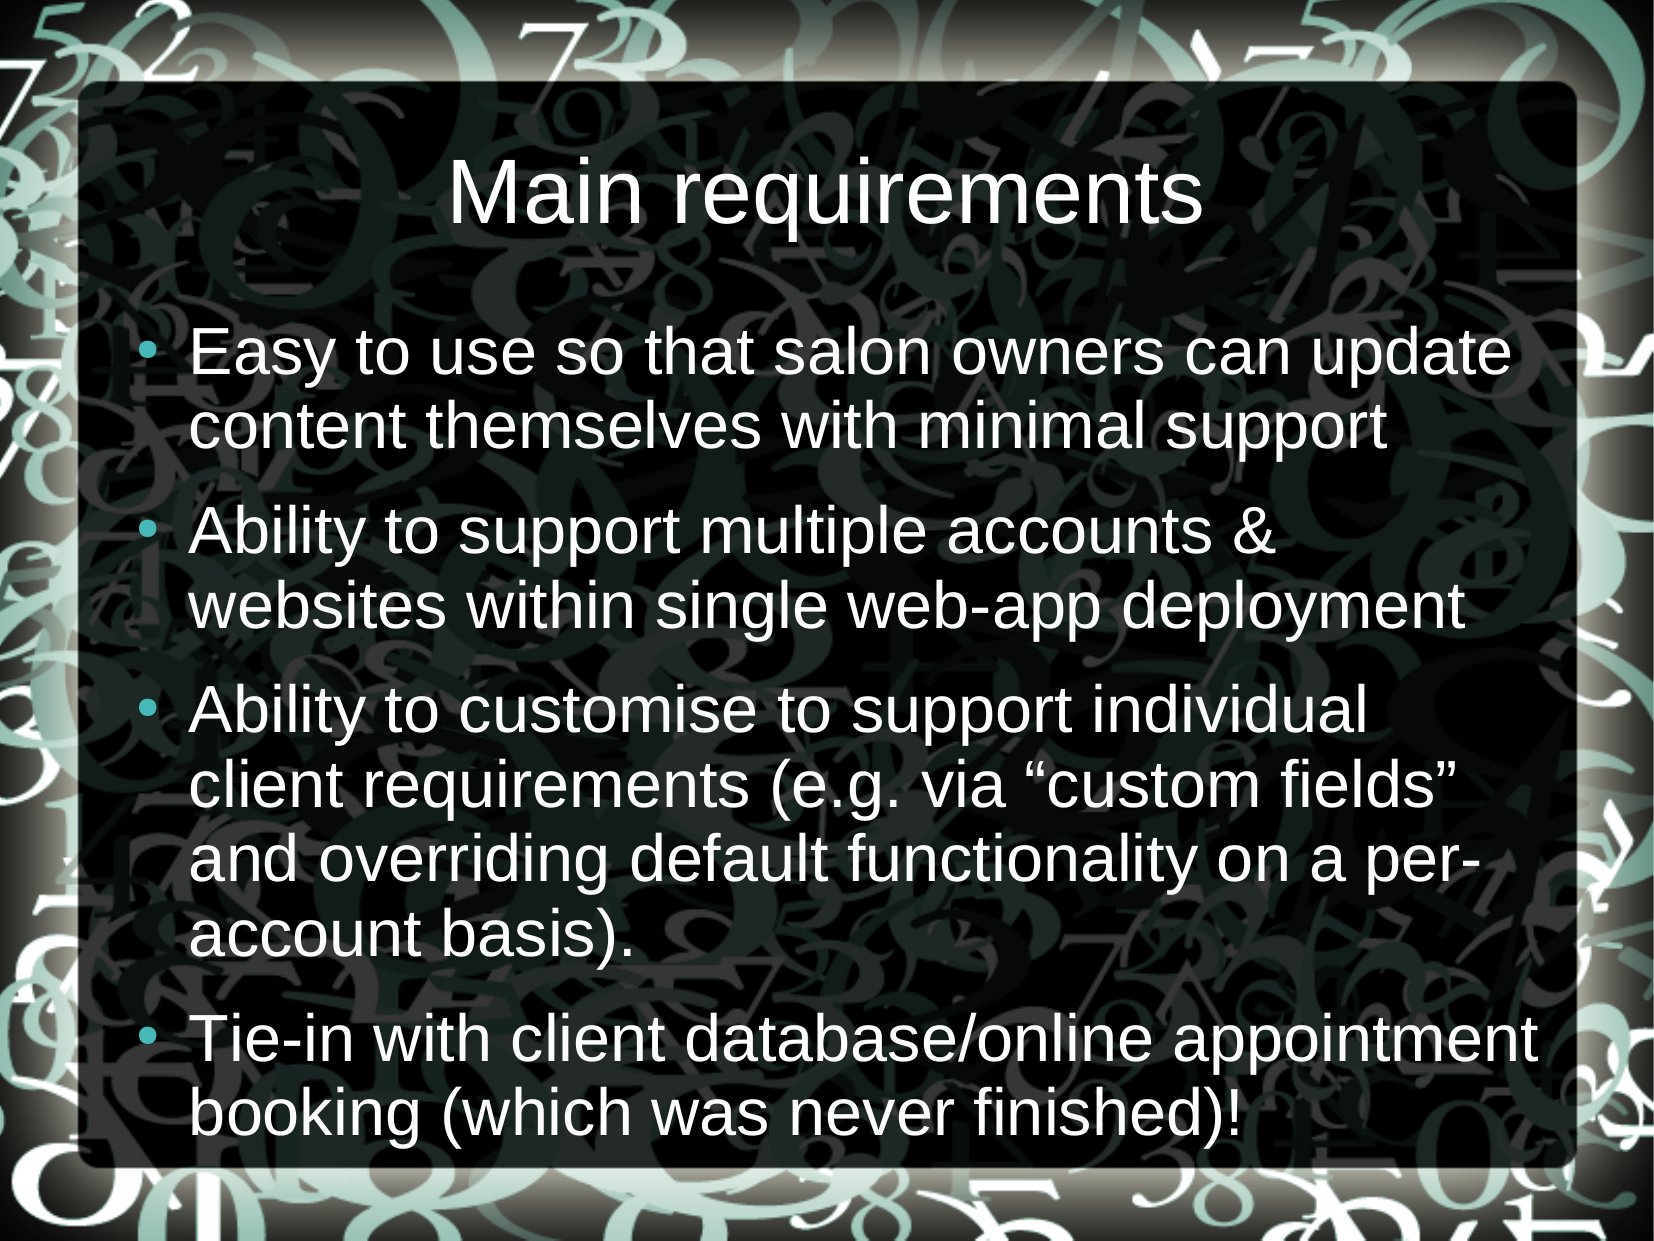

# Main requirements
Easy to use so that salon owners can update content themselves with minimal support
Ability to support multiple accounts & websites within single web-app deployment
Ability to customise to support individual client requirements (e.g. via “custom fields” and overriding default functionality on a per-account basis).
Tie-in with client database/online appointment booking (which was never finished)!